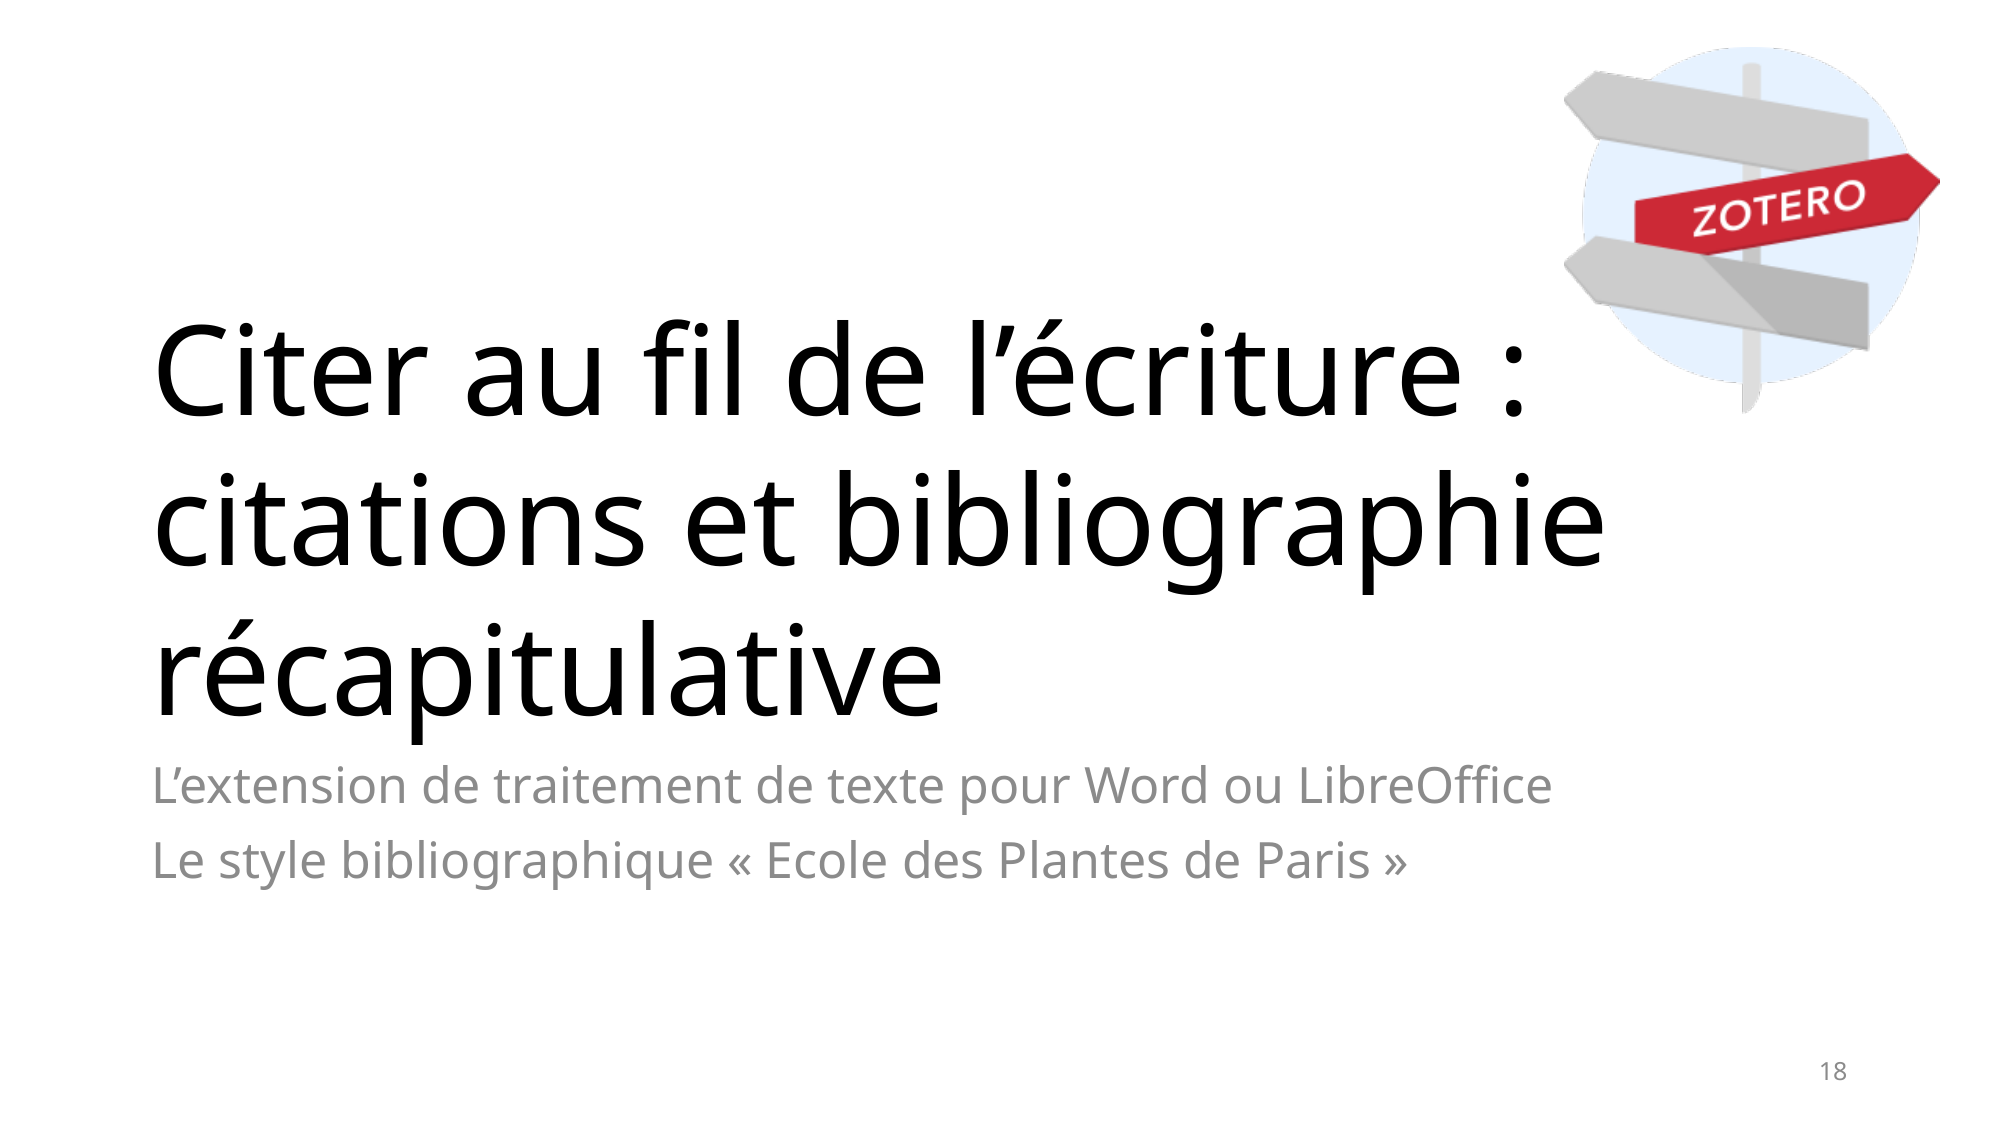

# Citer au fil de l’écriture : citations et bibliographie récapitulative
L’extension de traitement de texte pour Word ou LibreOffice
Le style bibliographique « Ecole des Plantes de Paris »
18